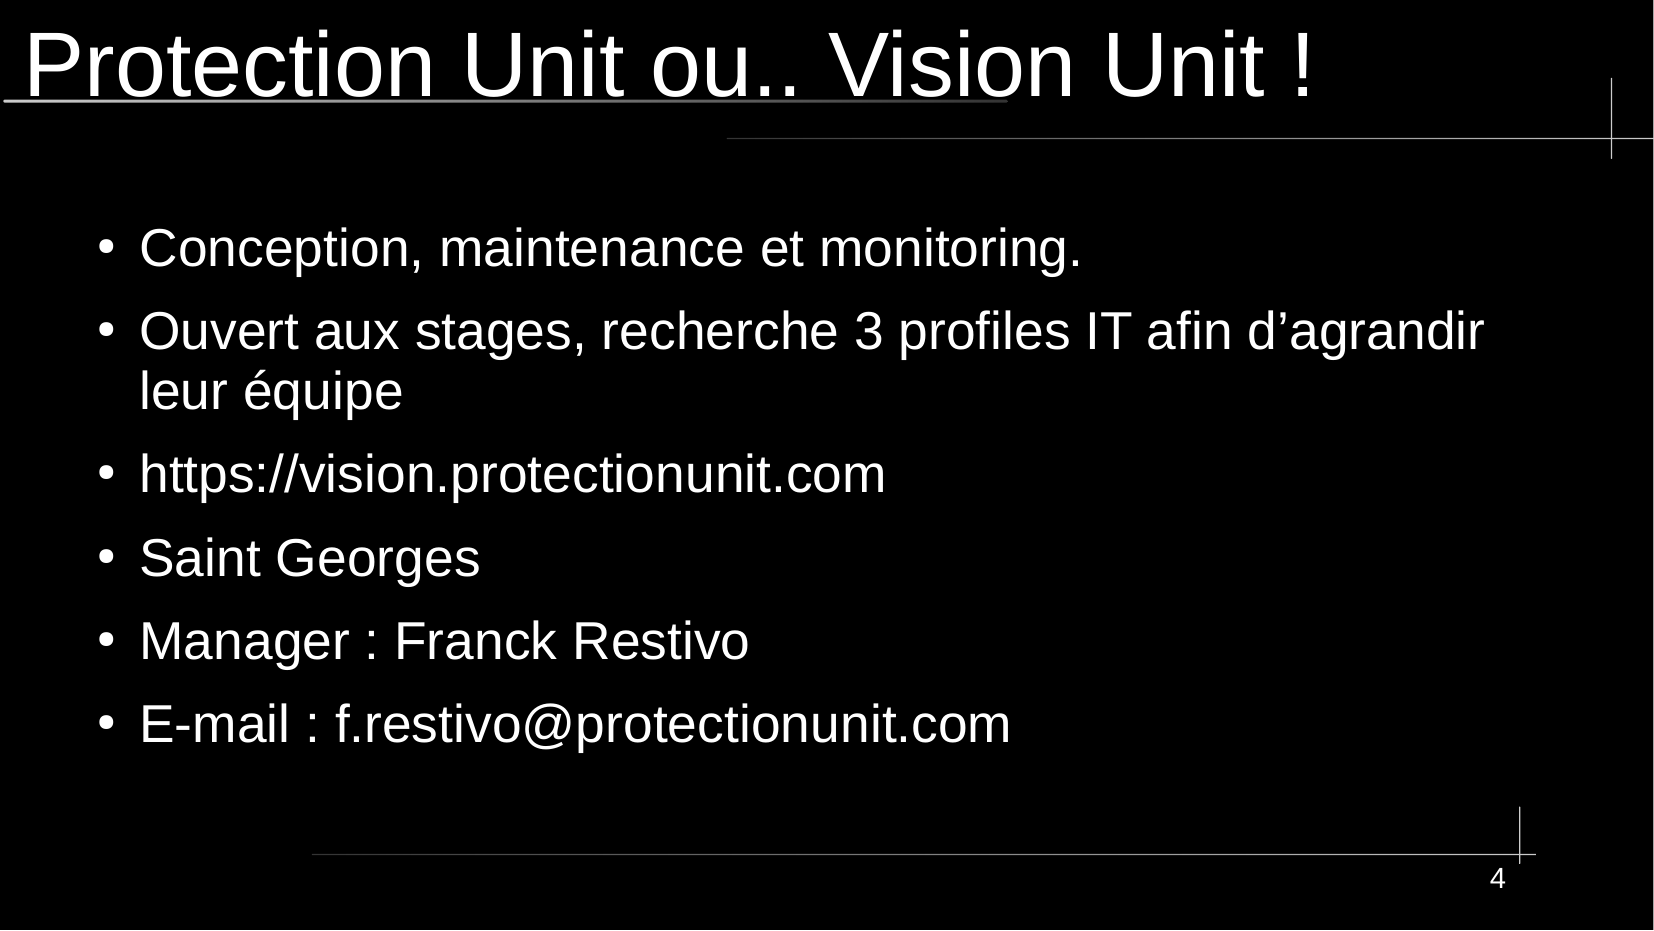

# Protection Unit ou.. Vision Unit !
Conception, maintenance et monitoring.
Ouvert aux stages, recherche 3 profiles IT afin d’agrandir leur équipe
https://vision.protectionunit.com
Saint Georges
Manager : Franck Restivo
E-mail : f.restivo@protectionunit.com
4